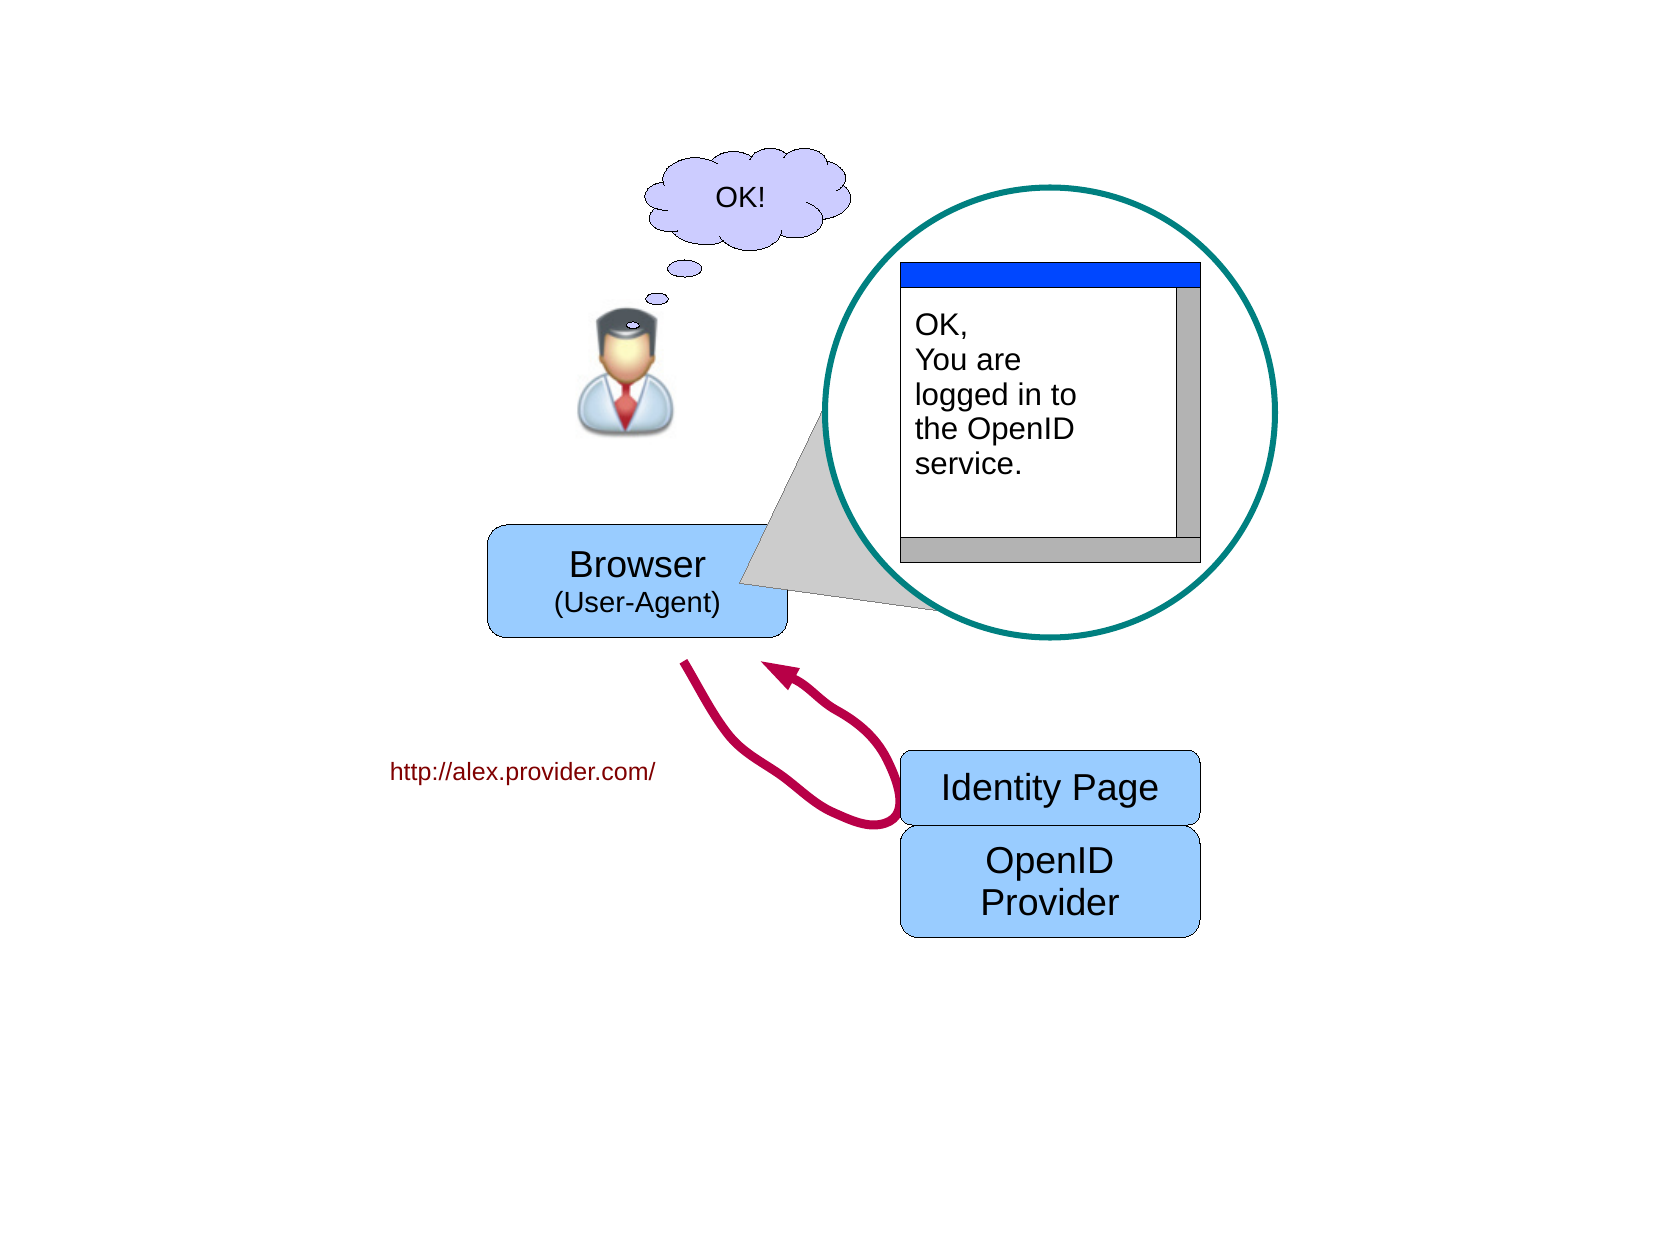

OK!
OK,
You are logged in to the OpenID service.
Browser
(User-Agent)
http://alex.provider.com/
Identity Page
OpenID
Provider